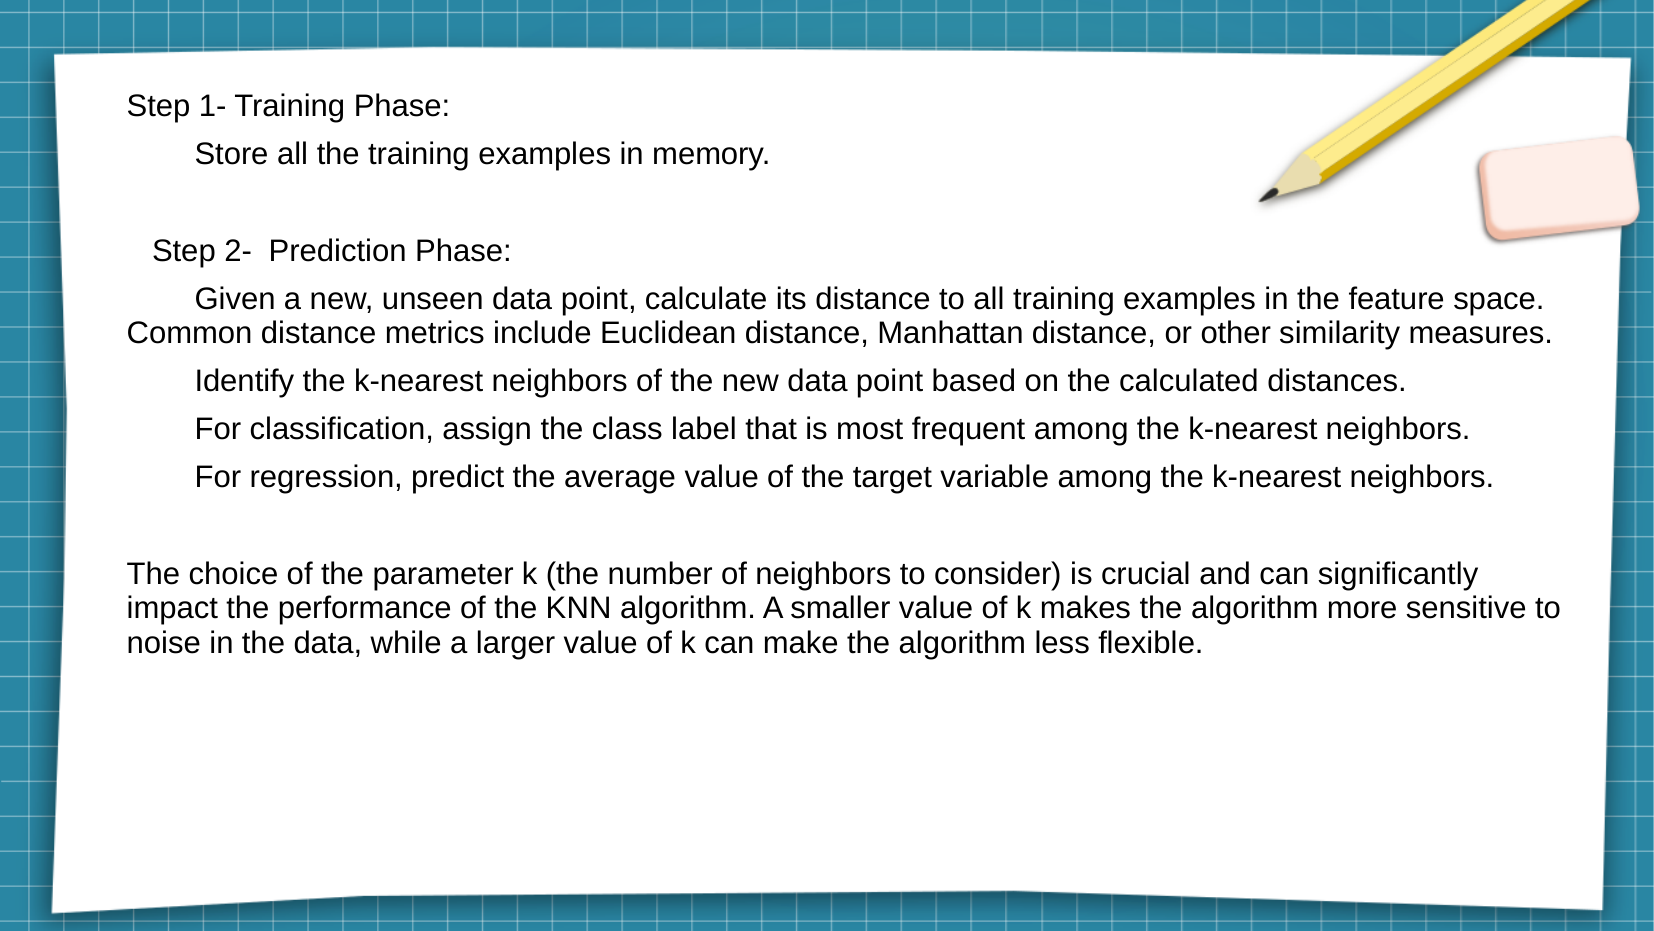

# Step 1- Training Phase:
 Store all the training examples in memory.
 Step 2- Prediction Phase:
 Given a new, unseen data point, calculate its distance to all training examples in the feature space. Common distance metrics include Euclidean distance, Manhattan distance, or other similarity measures.
 Identify the k-nearest neighbors of the new data point based on the calculated distances.
 For classification, assign the class label that is most frequent among the k-nearest neighbors.
 For regression, predict the average value of the target variable among the k-nearest neighbors.
The choice of the parameter k (the number of neighbors to consider) is crucial and can significantly impact the performance of the KNN algorithm. A smaller value of k makes the algorithm more sensitive to noise in the data, while a larger value of k can make the algorithm less flexible.